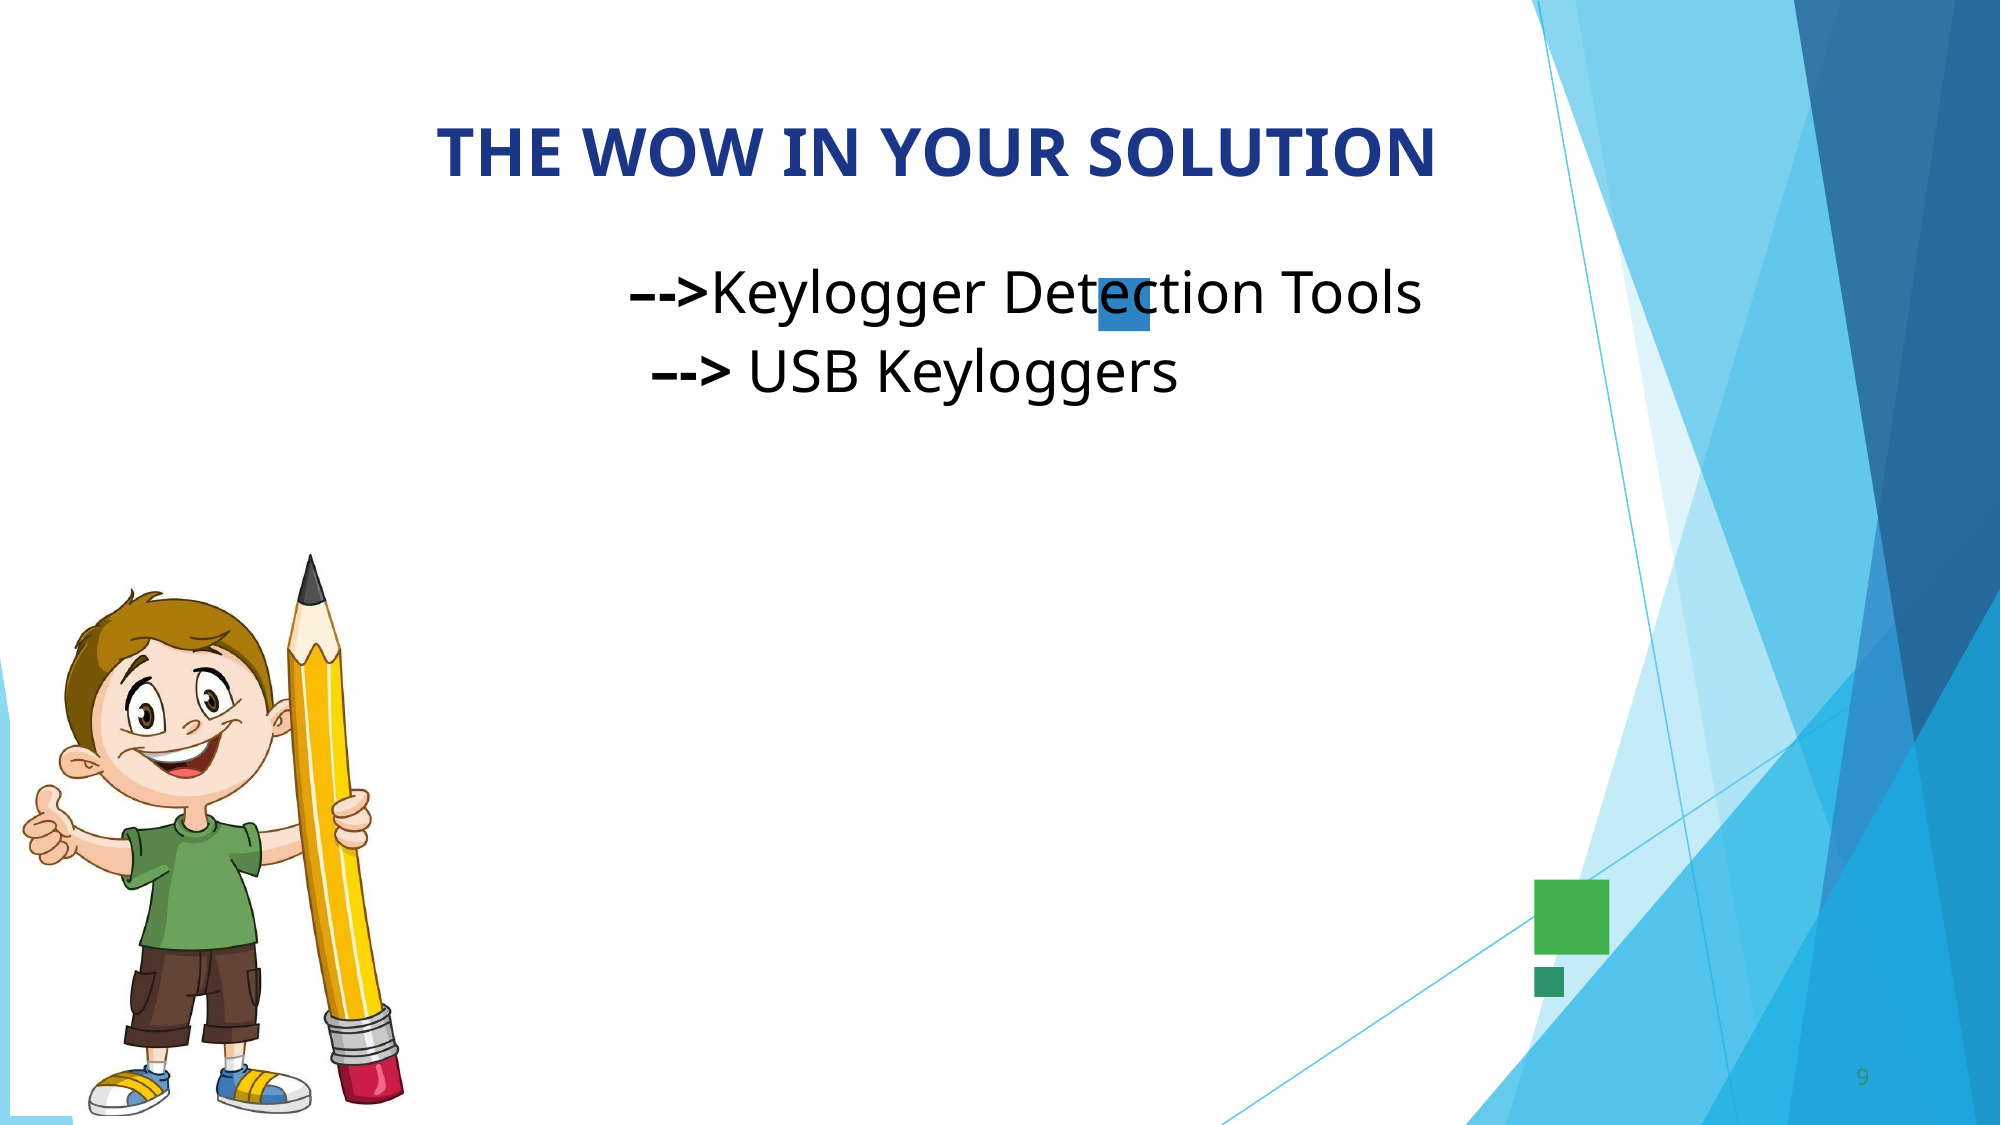

THE WOW IN YOUR SOLUTION
 –->Keylogger Detection Tools
 –-> USB Keyloggers
3/21/2024 Annual Review